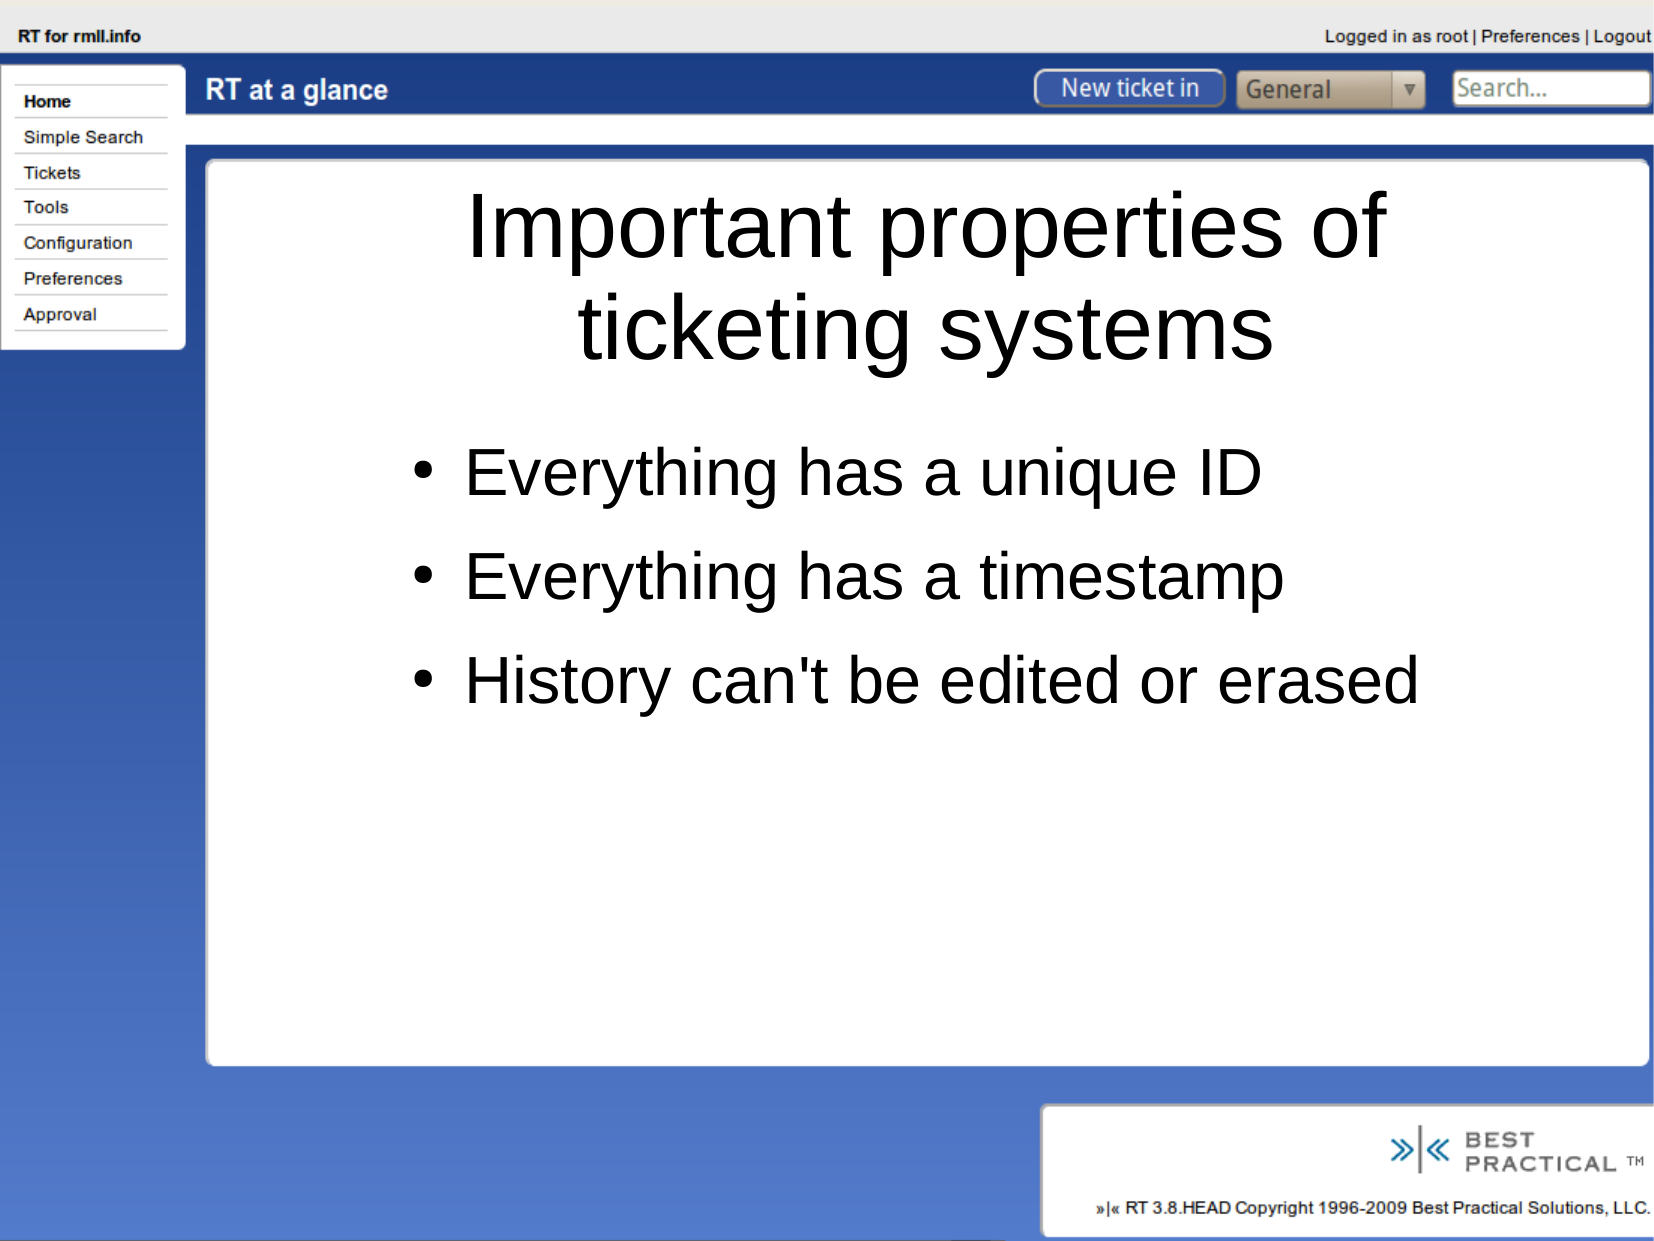

# Important properties of ticketing systems
Everything has a unique ID
Everything has a timestamp
History can't be edited or erased